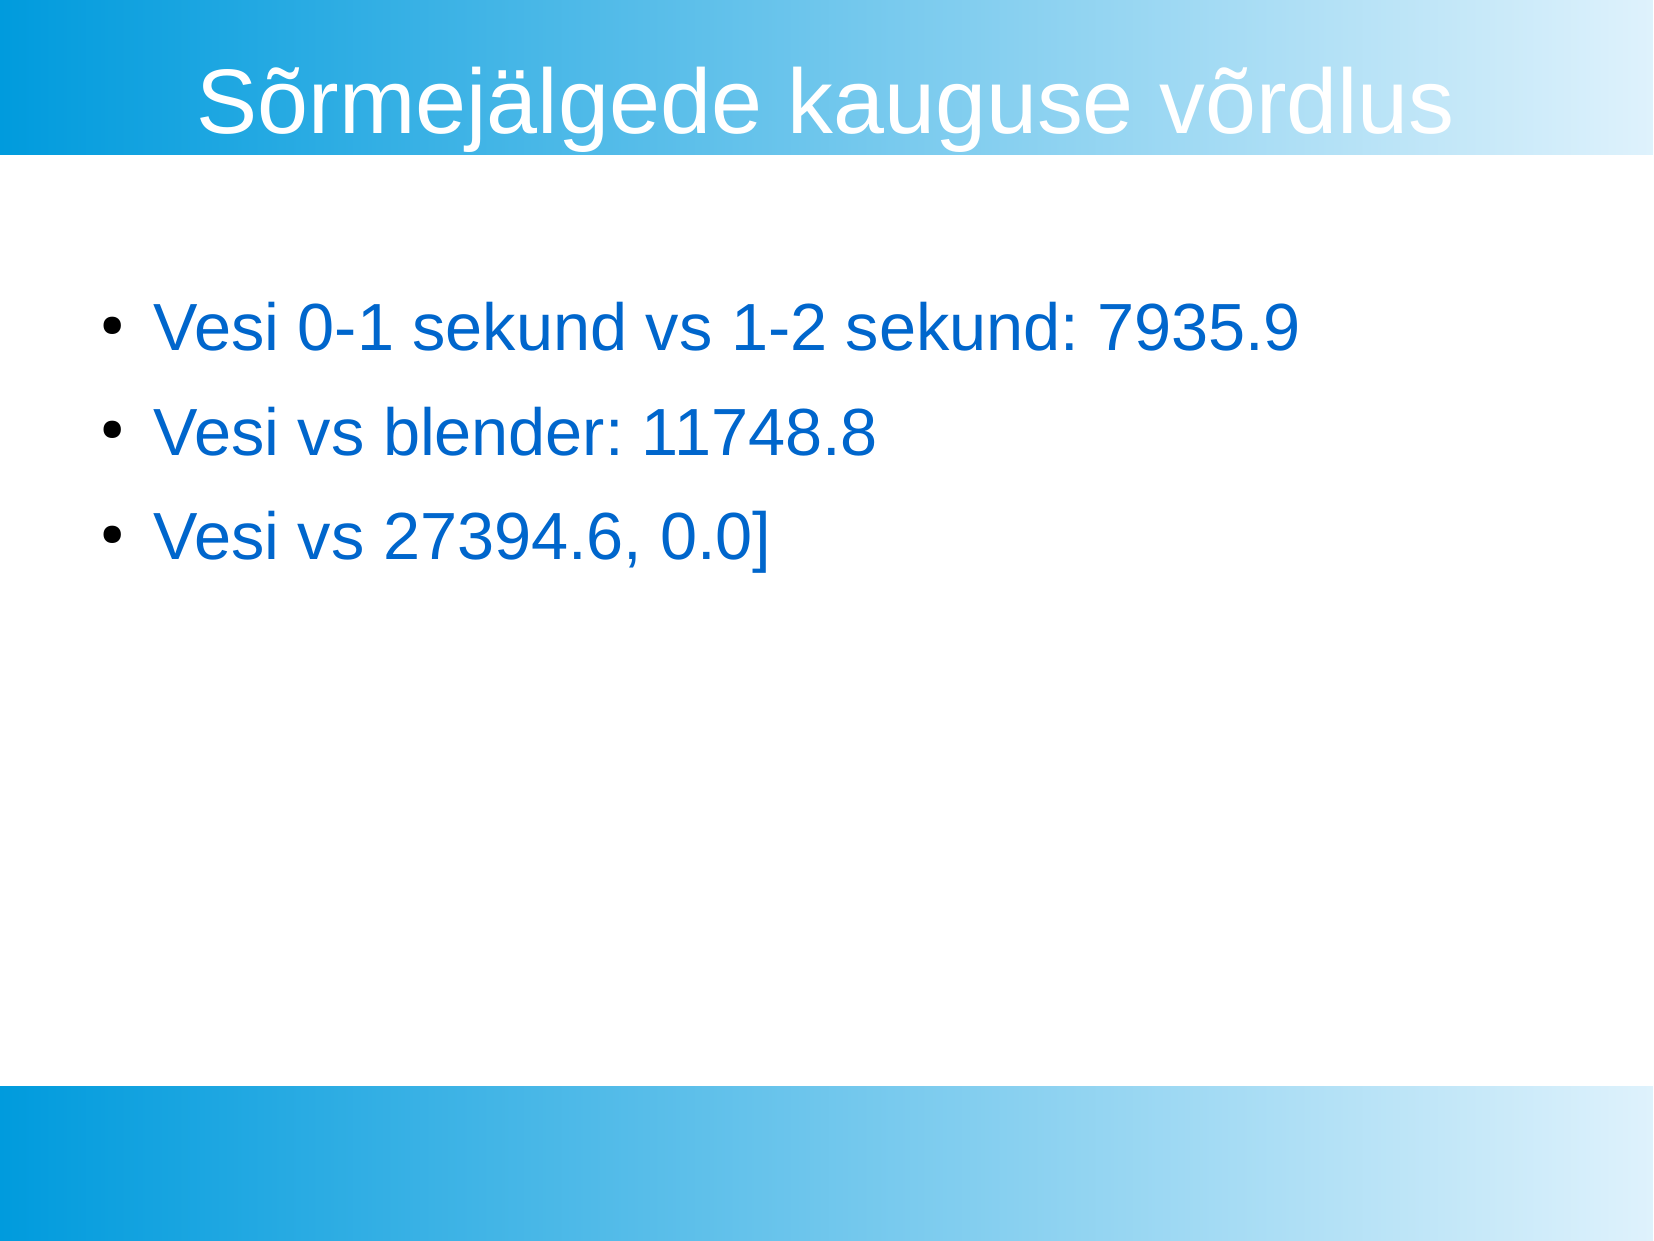

# Sõrmejälgede kauguse võrdlus
Vesi 0-1 sekund vs 1-2 sekund: 7935.9
Vesi vs blender: 11748.8
Vesi vs 27394.6, 0.0]